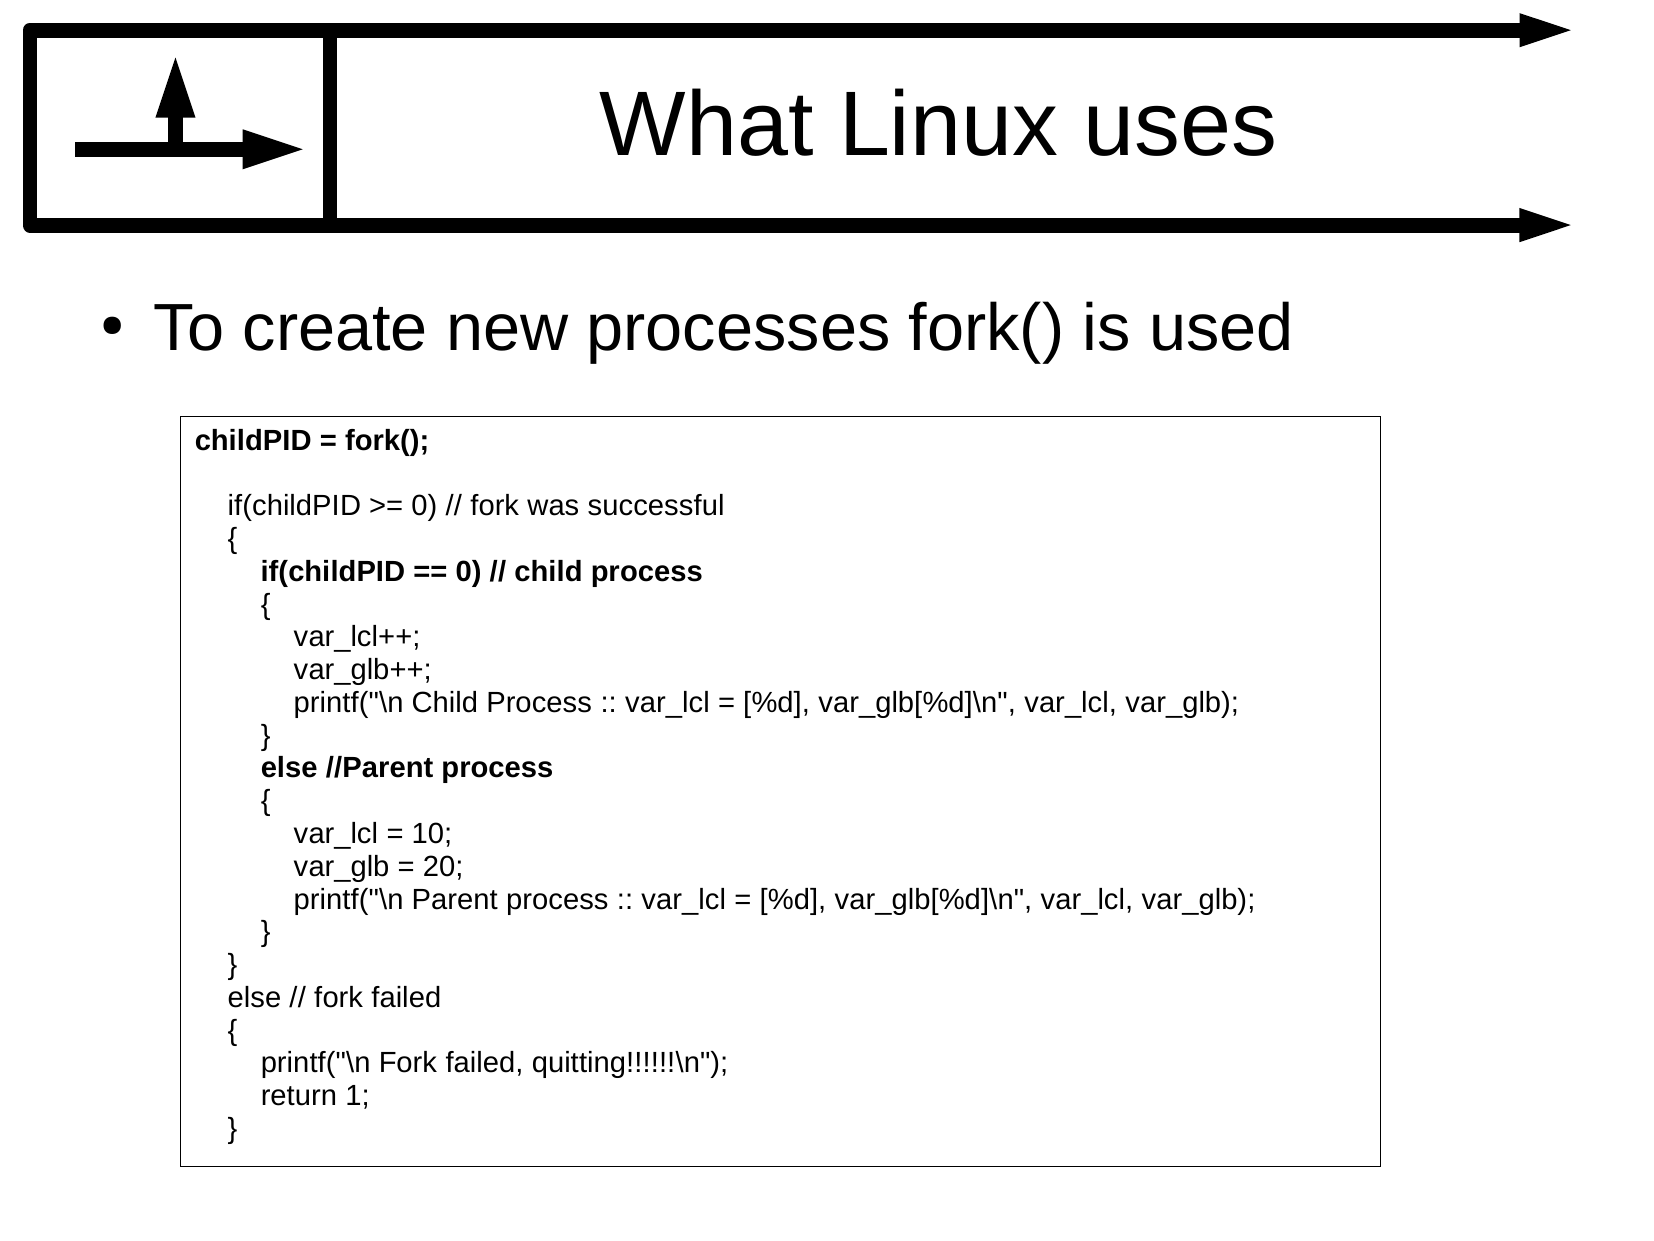

# What Linux uses
To create new processes fork() is used
childPID = fork();
 if(childPID >= 0) // fork was successful
 {
 if(childPID == 0) // child process
 {
 var_lcl++;
 var_glb++;
 printf("\n Child Process :: var_lcl = [%d], var_glb[%d]\n", var_lcl, var_glb);
 }
 else //Parent process
 {
 var_lcl = 10;
 var_glb = 20;
 printf("\n Parent process :: var_lcl = [%d], var_glb[%d]\n", var_lcl, var_glb);
 }
 }
 else // fork failed
 {
 printf("\n Fork failed, quitting!!!!!!\n");
 return 1;
 }